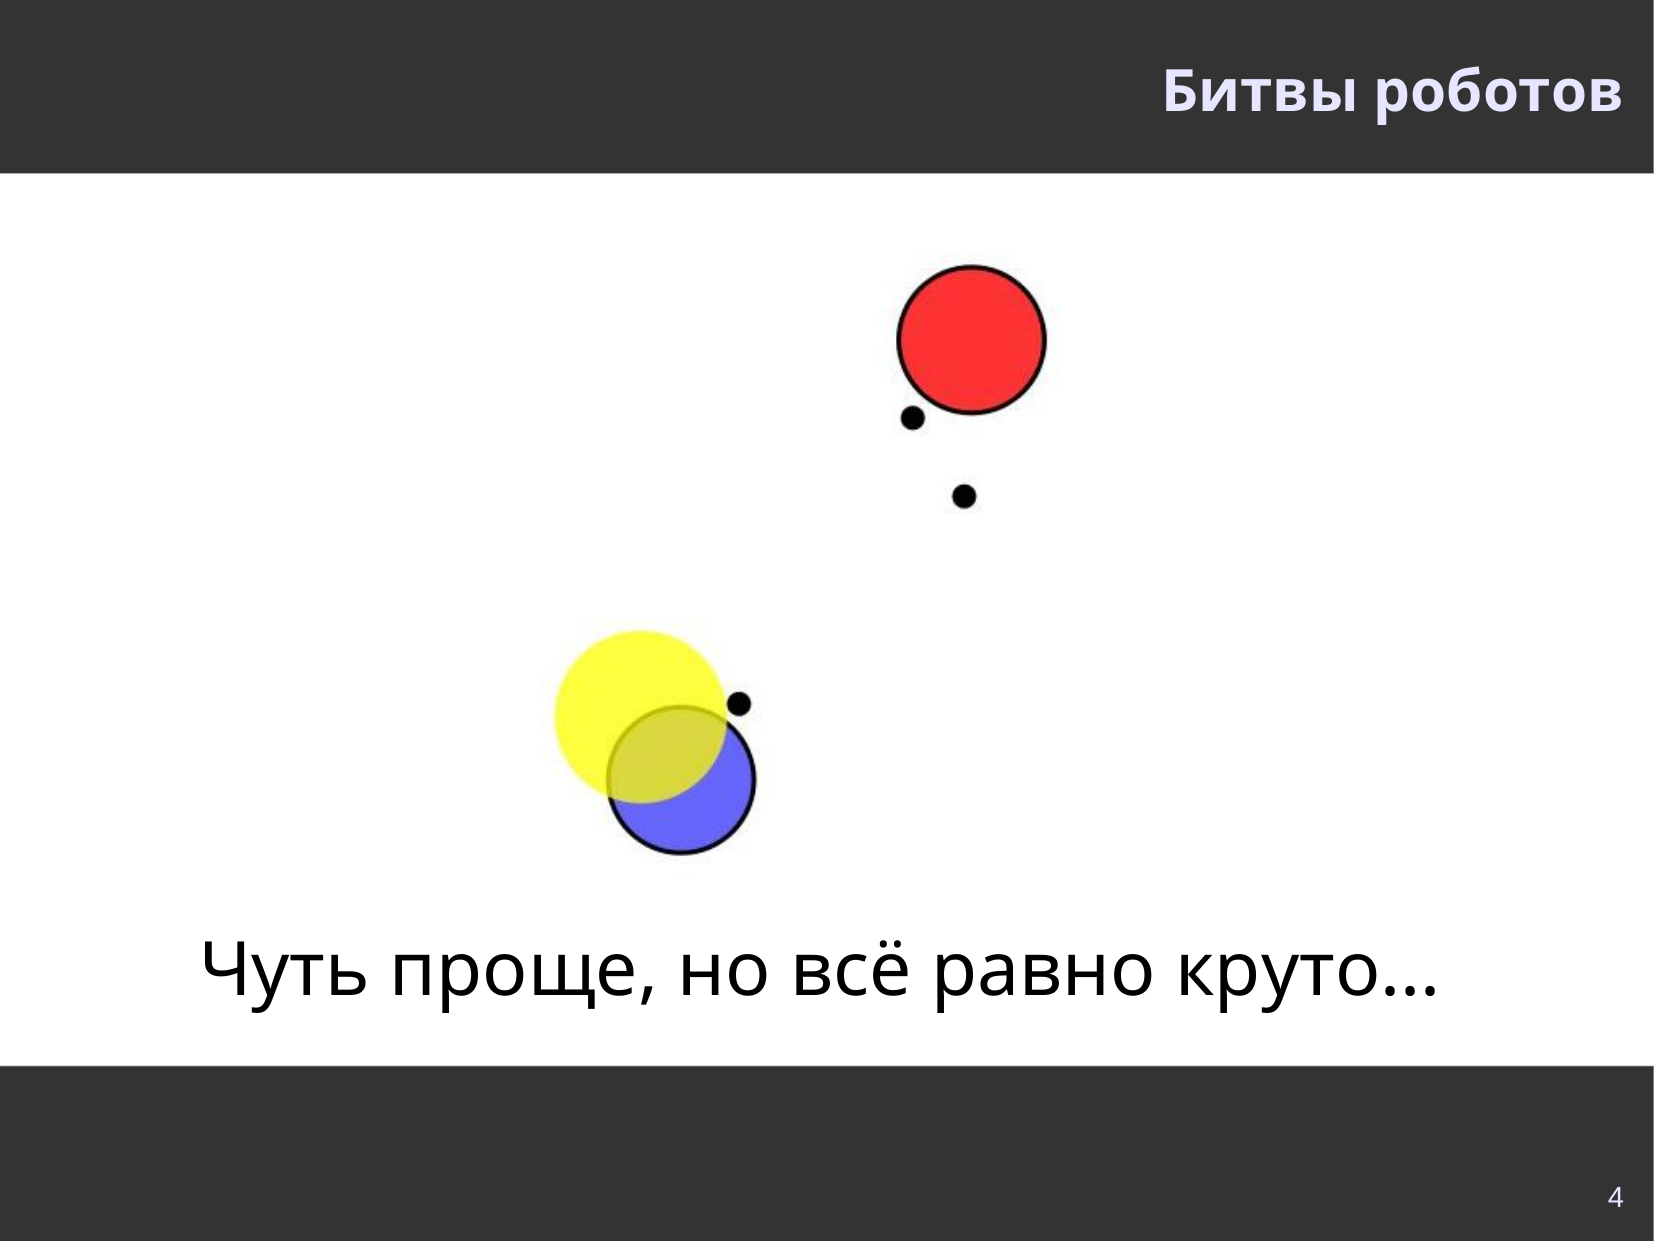

# Битвы роботов
Чуть проще, но всё равно круто...
4